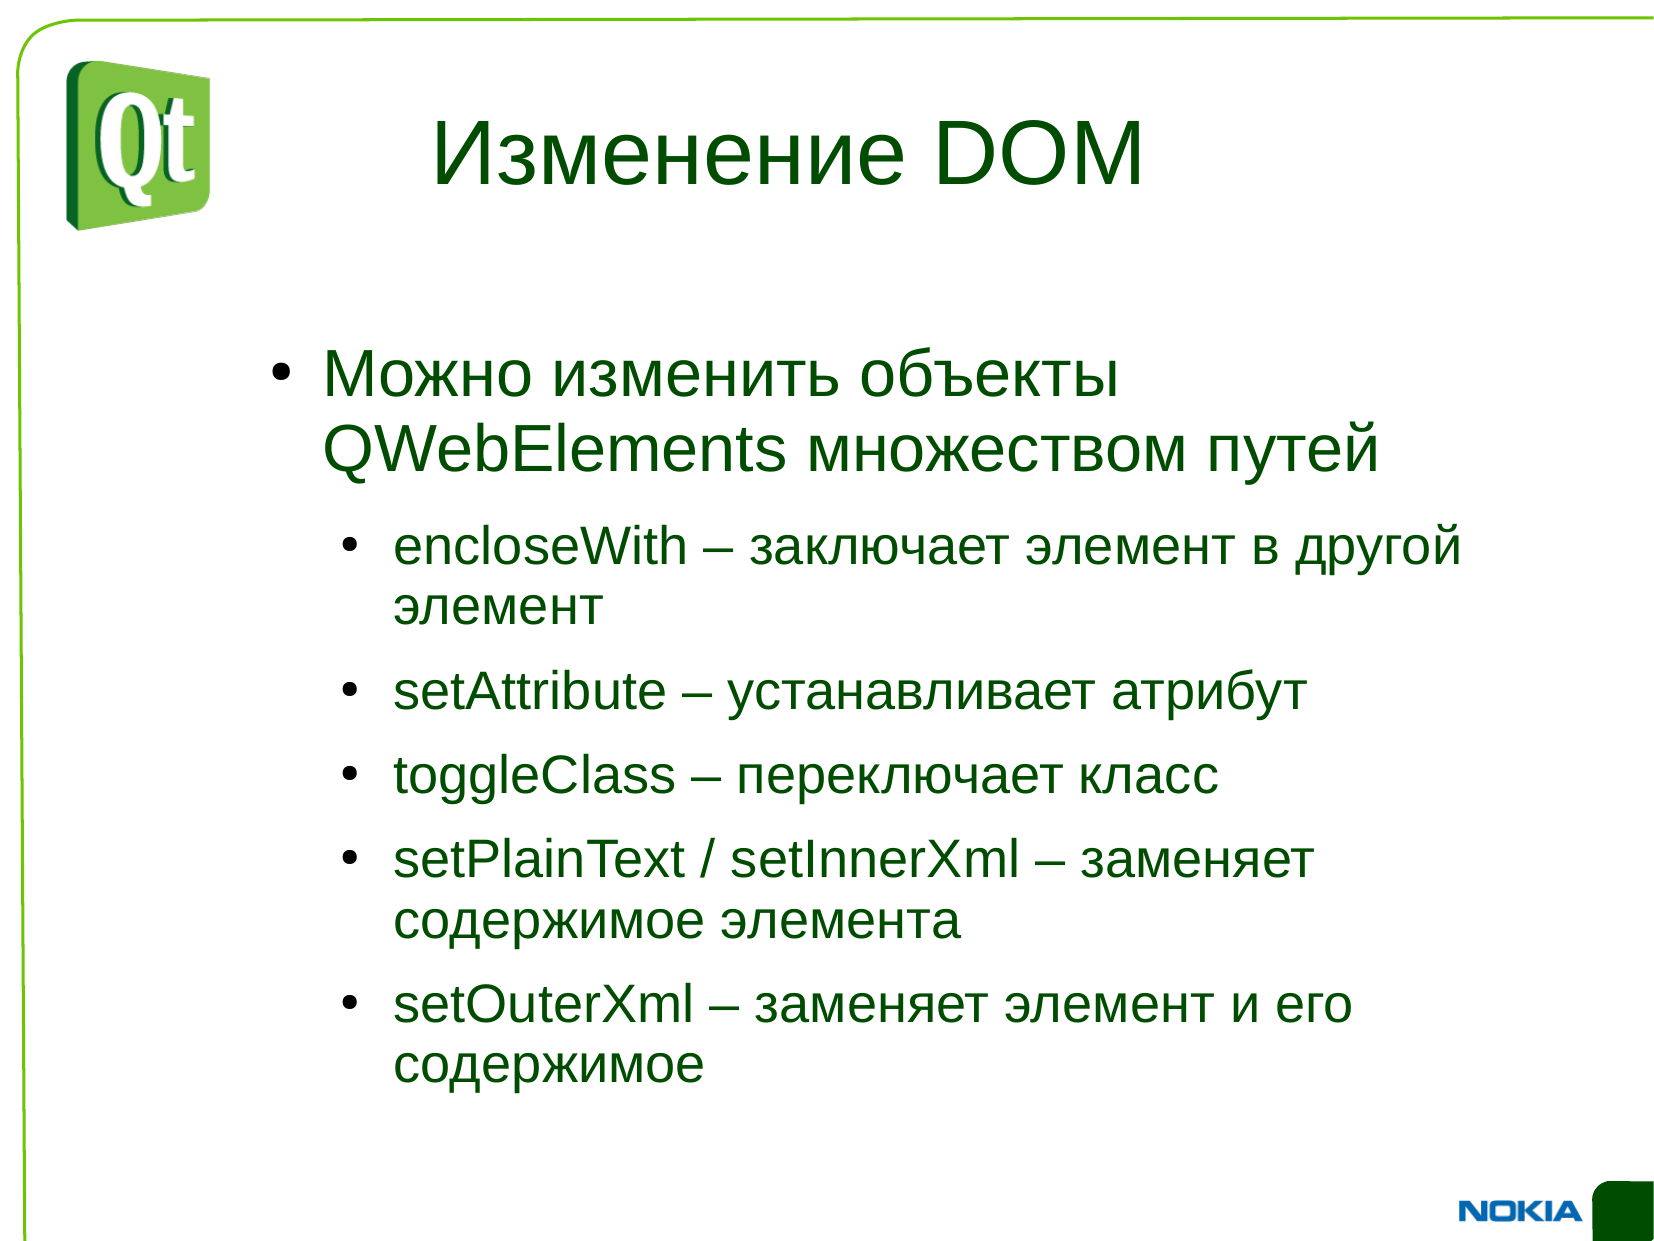

# Изменение DOM
Можно изменить объекты QWebElements множеством путей
encloseWith – заключает элемент в другой элемент
setAttribute – устанавливает атрибут
toggleClass – переключает класс
setPlainText / setInnerXml – заменяет содержимое элемента
setOuterXml – заменяет элемент и его содержимое